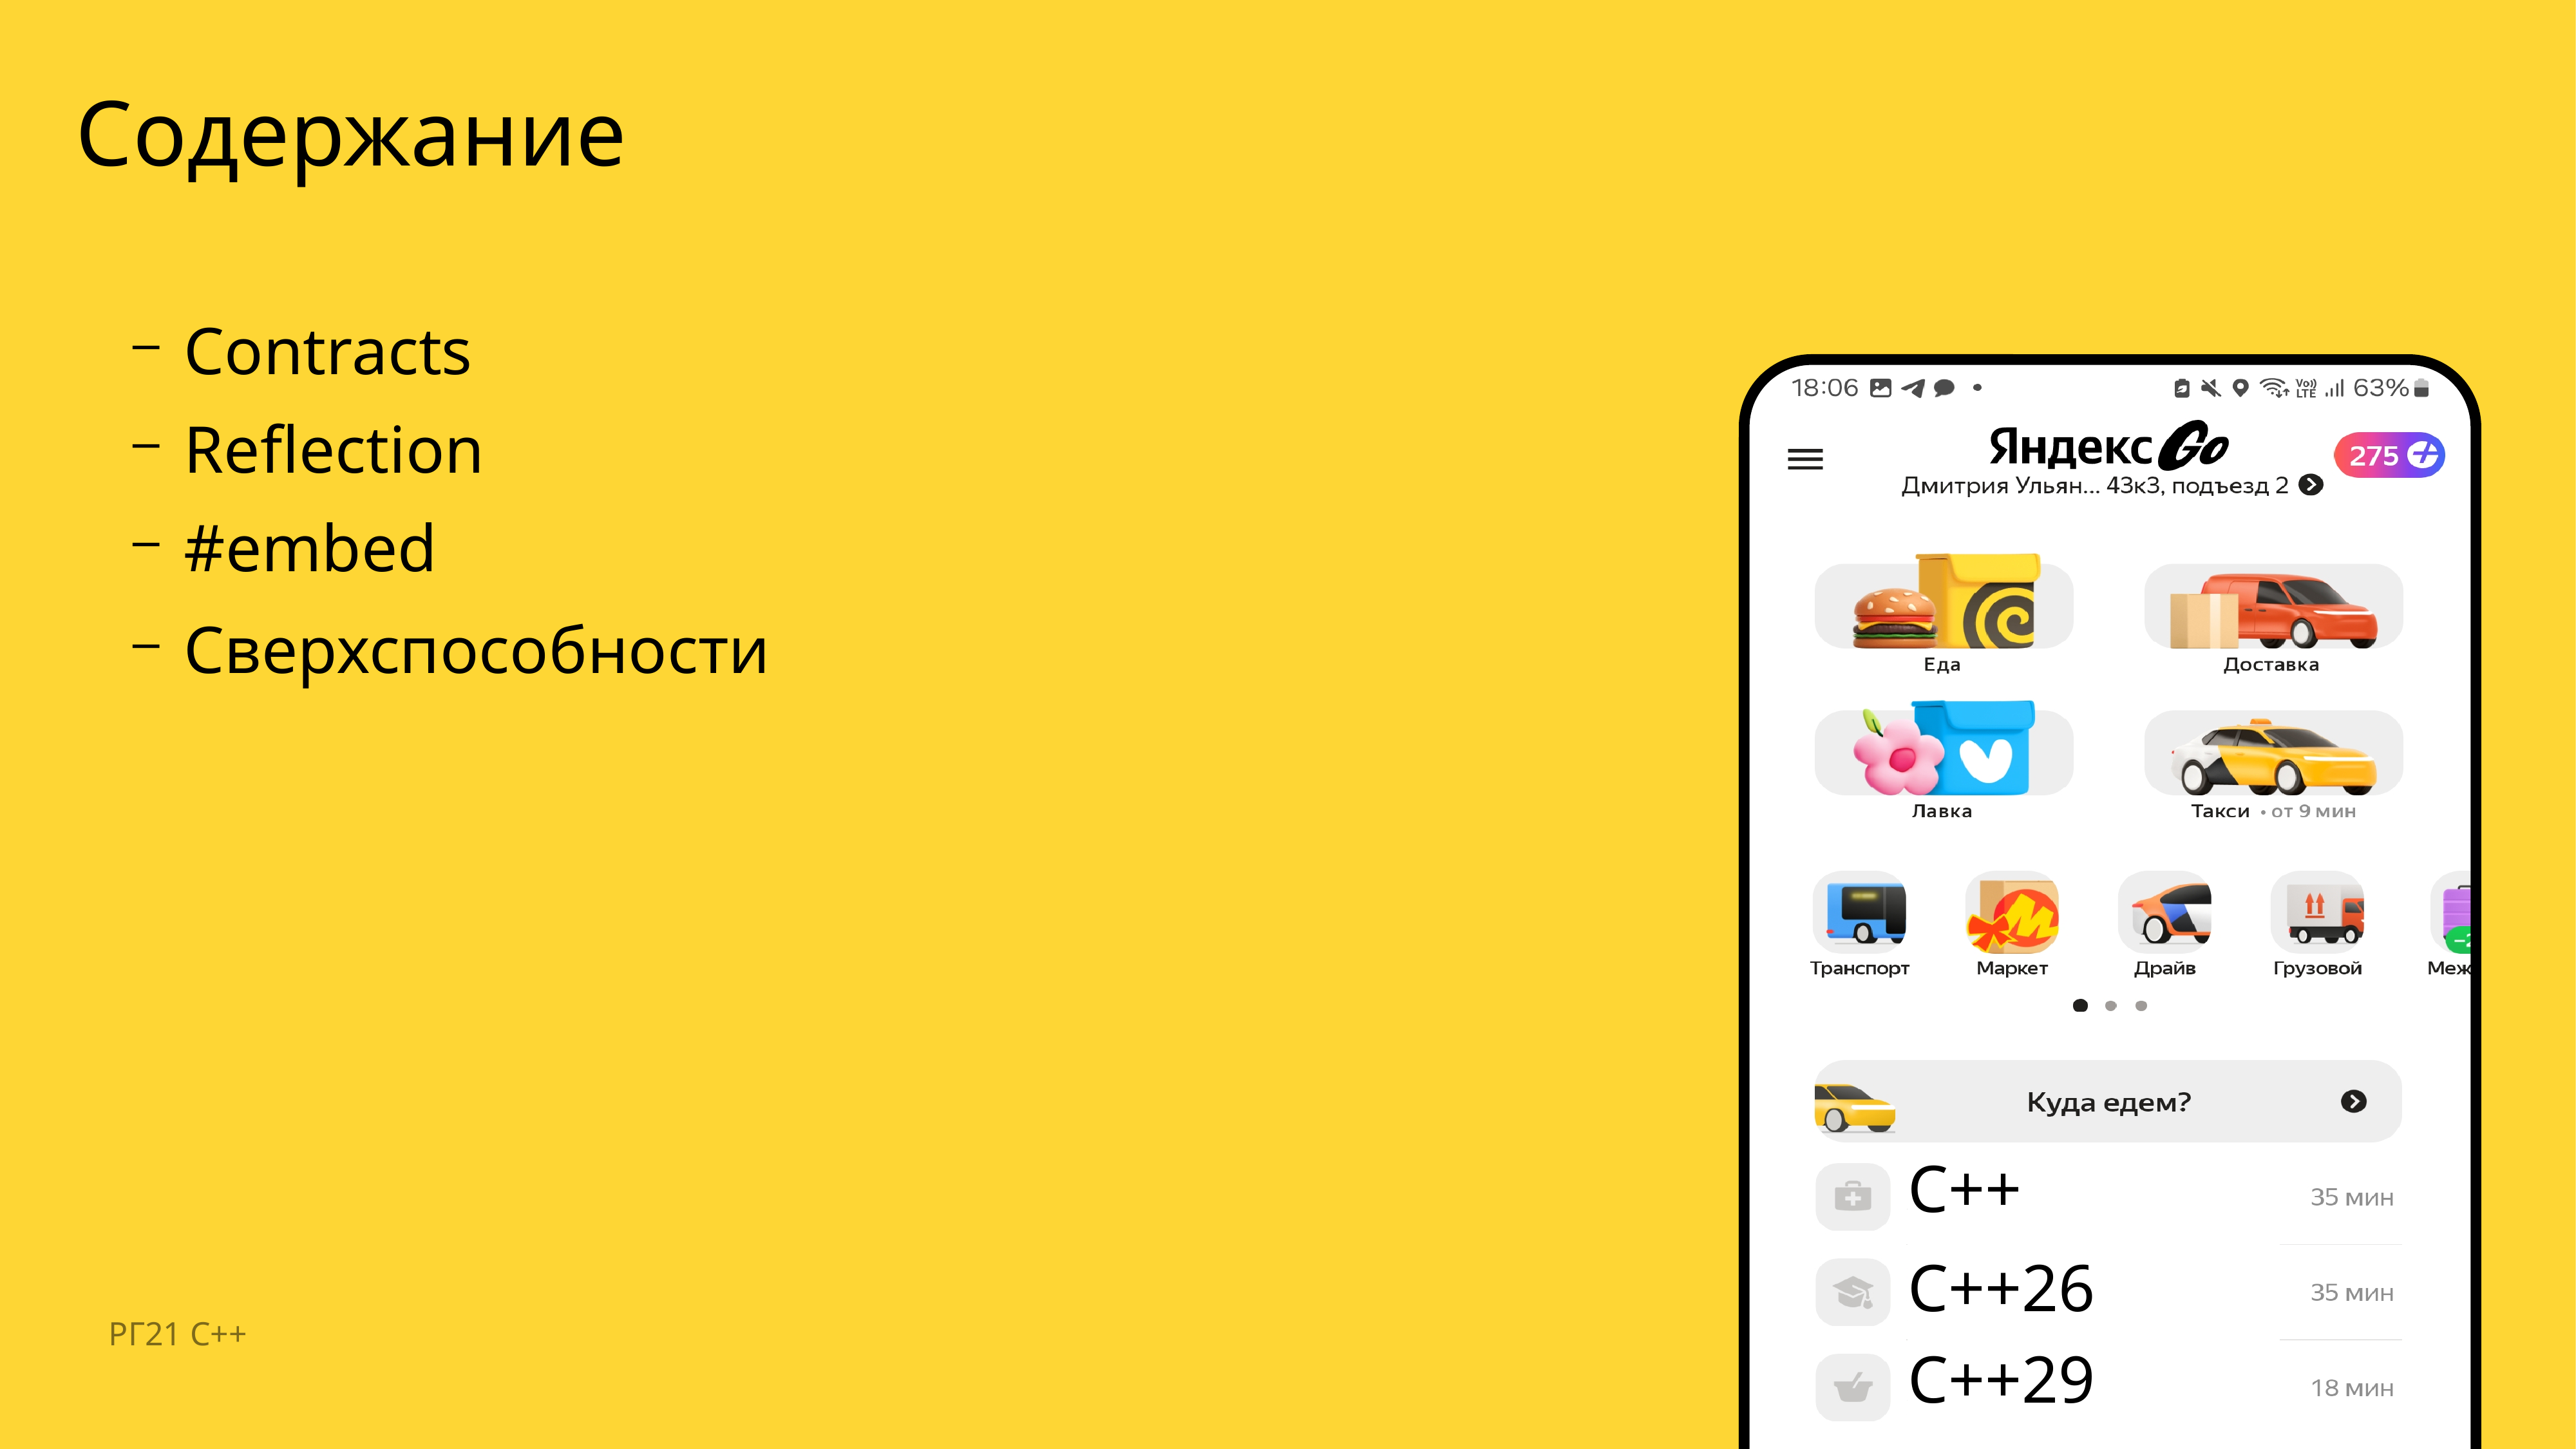

# Содержание
 Contracts
 Reflection
 #embed
 Сверхспособности
РГ21 C++
С++
C++26
2
C++29